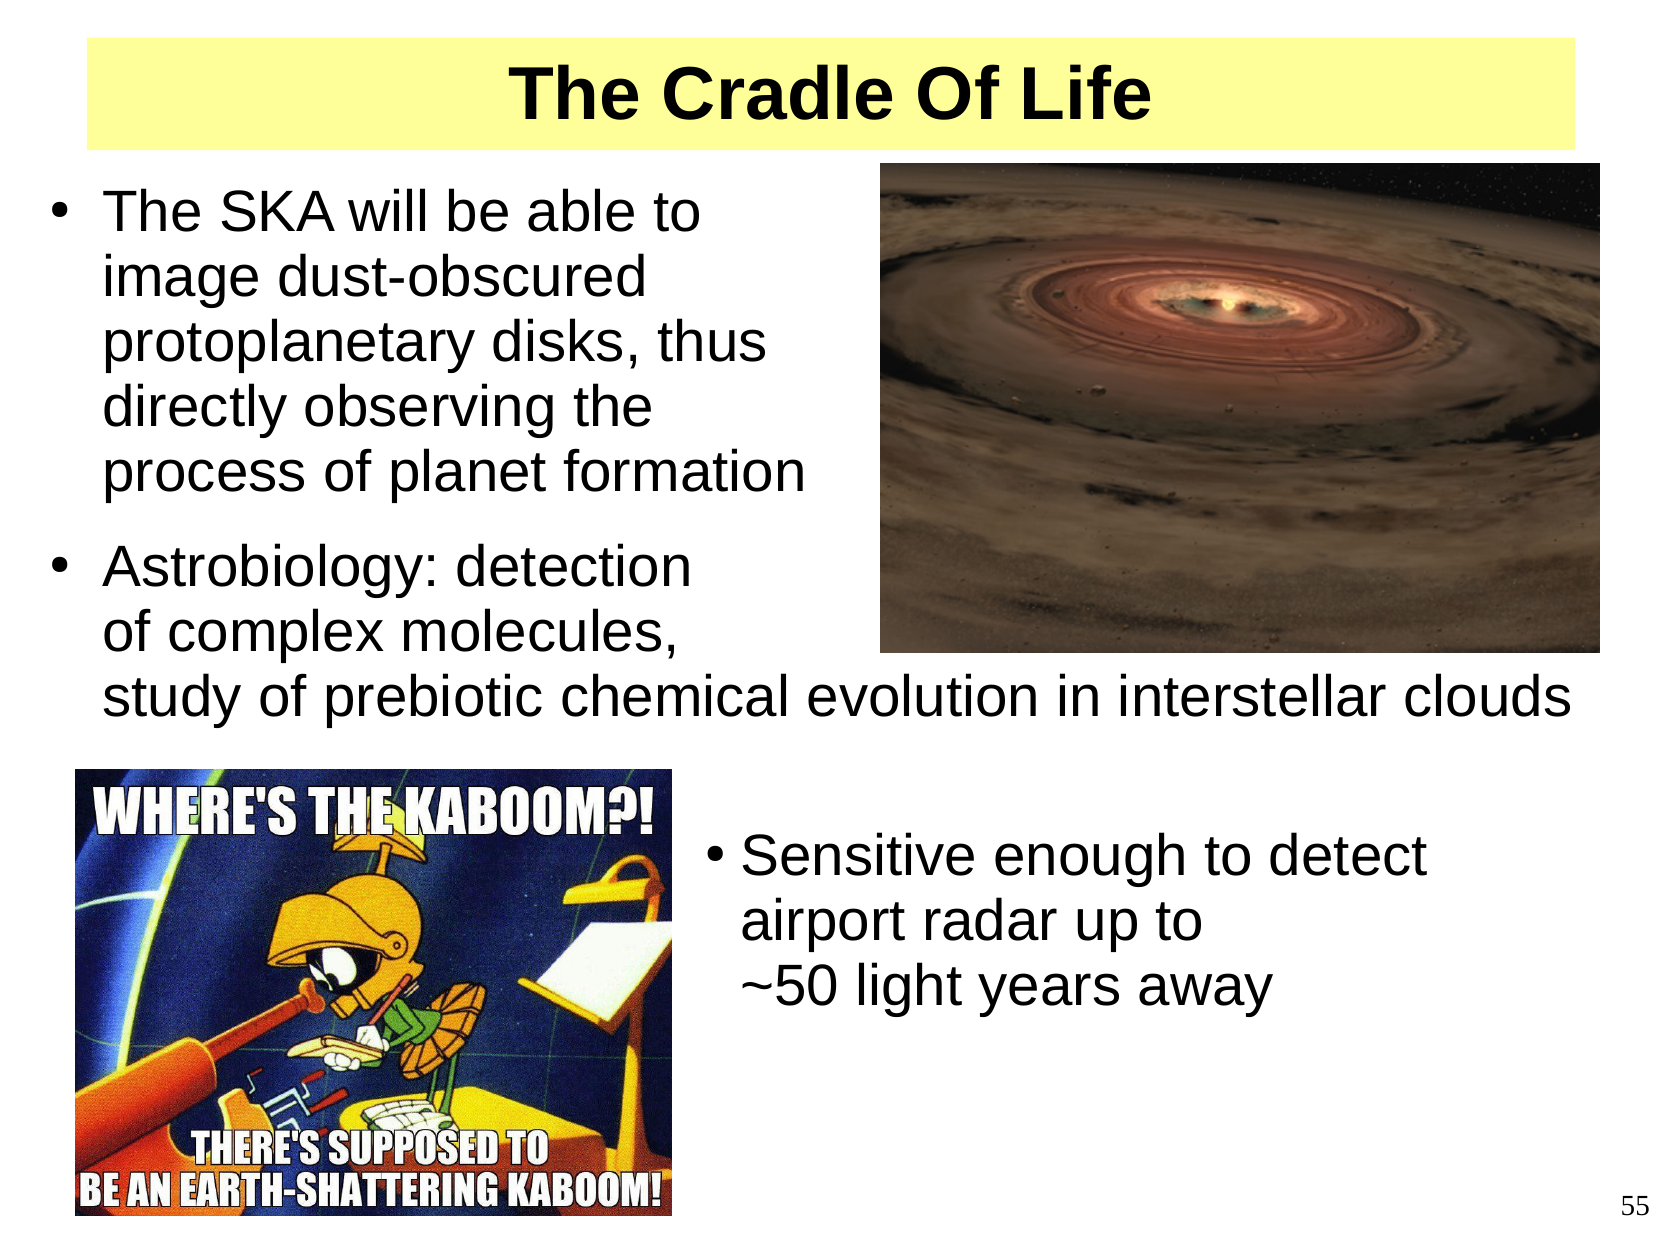

# The Cradle Of Life
The SKA will be able to
image dust-obscured
protoplanetary disks, thus
directly observing the
process of planet formation
Astrobiology: detection
of complex molecules,
study of prebiotic chemical evolution in interstellar clouds
Sensitive enough to detect airport radar up to
~50 light years away
55